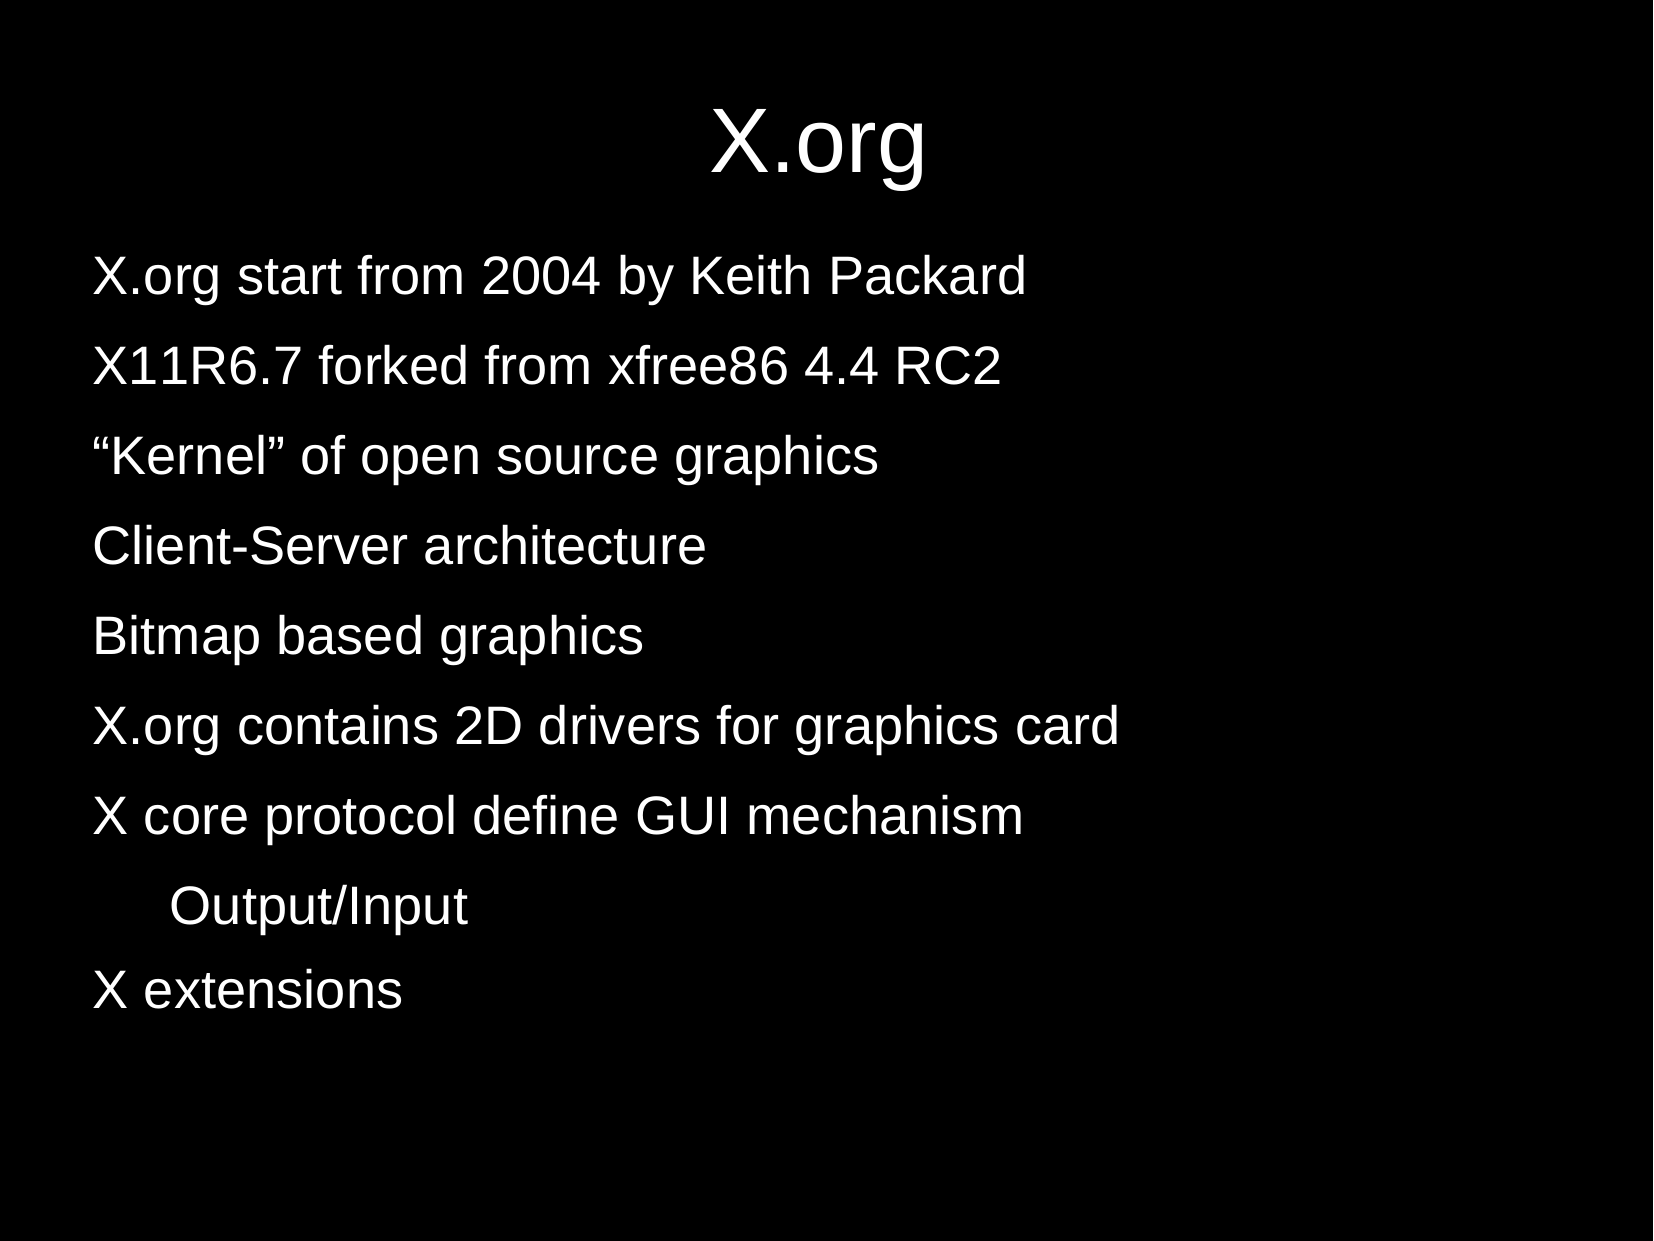

# X.org
X.org start from 2004 by Keith Packard
X11R6.7 forked from xfree86 4.4 RC2
“Kernel” of open source graphics
Client-Server architecture
Bitmap based graphics
X.org contains 2D drivers for graphics card
X core protocol define GUI mechanism
Output/Input
X extensions